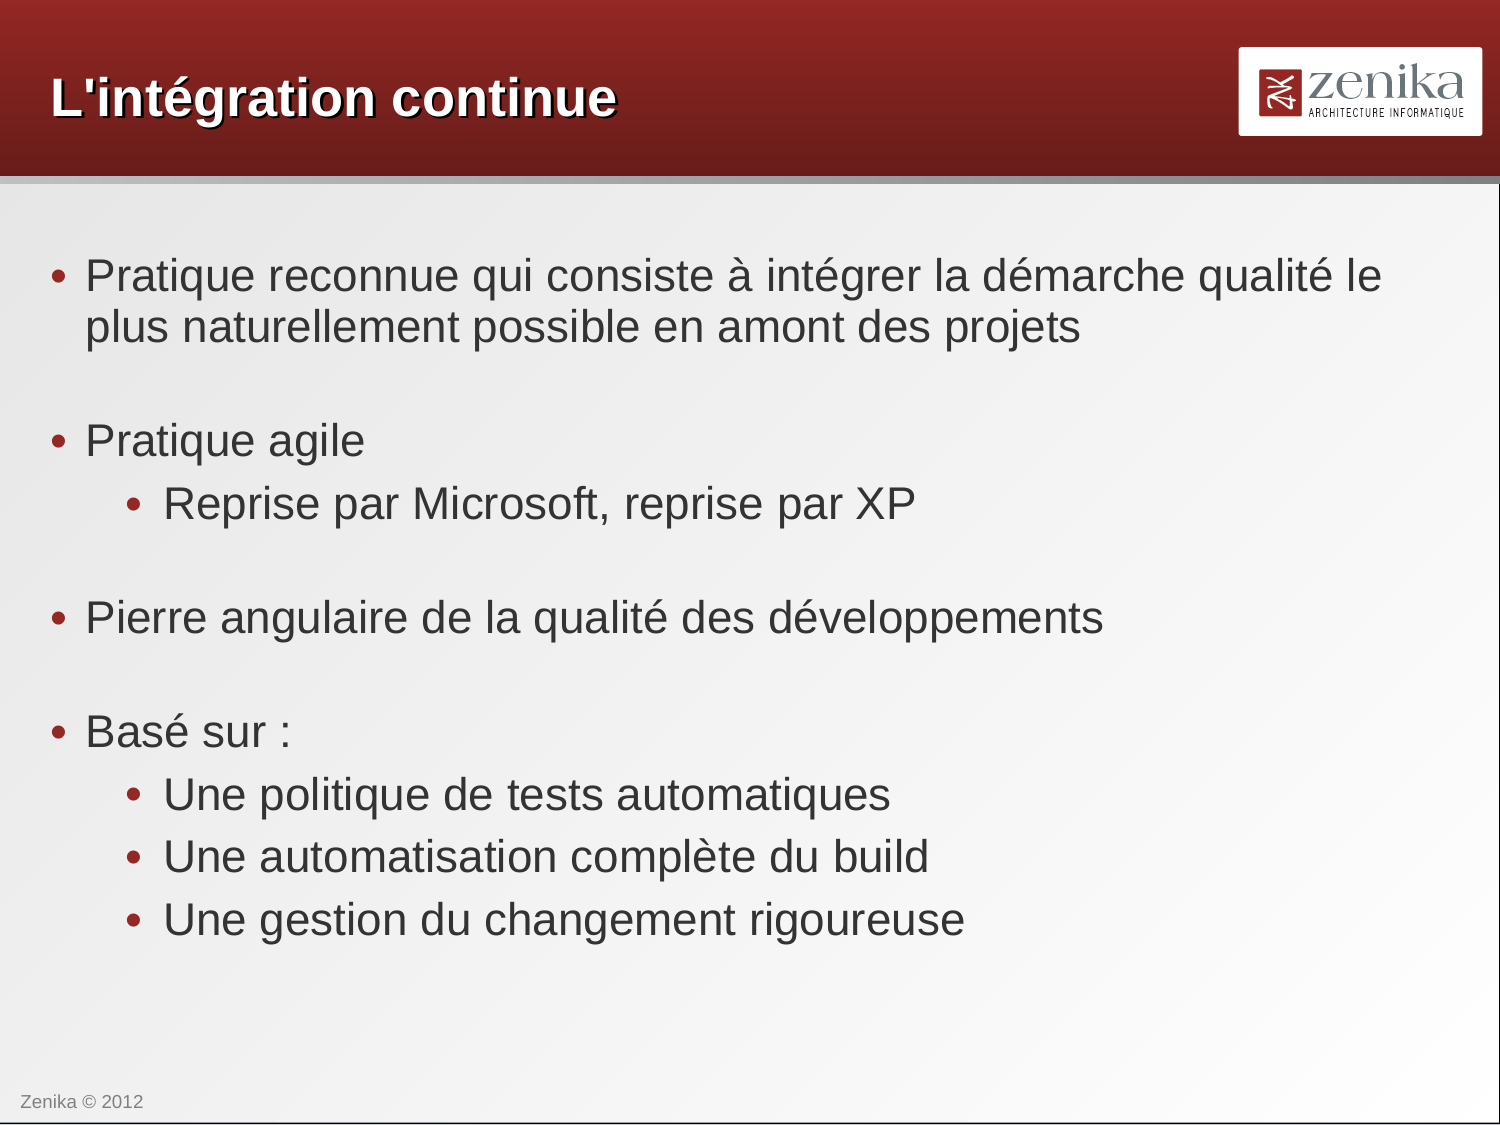

# L'intégration continue
Pratique reconnue qui consiste à intégrer la démarche qualité le plus naturellement possible en amont des projets
Pratique agile
Reprise par Microsoft, reprise par XP
Pierre angulaire de la qualité des développements
Basé sur :
Une politique de tests automatiques
Une automatisation complète du build
Une gestion du changement rigoureuse